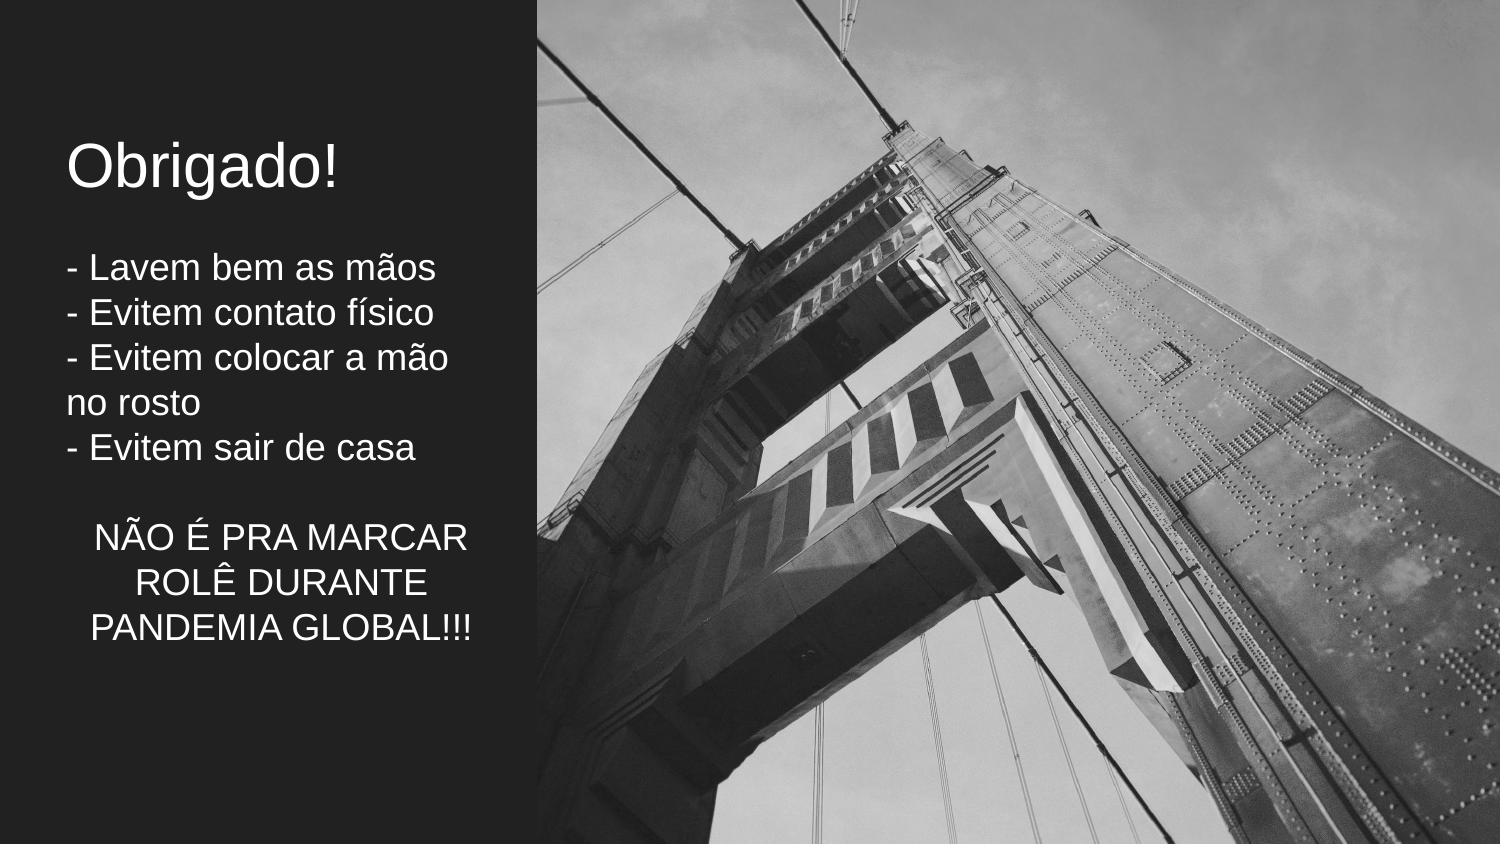

# Obrigado!
- Lavem bem as mãos
- Evitem contato físico
- Evitem colocar a mão no rosto
- Evitem sair de casa
NÃO É PRA MARCAR ROLÊ DURANTE PANDEMIA GLOBAL!!!